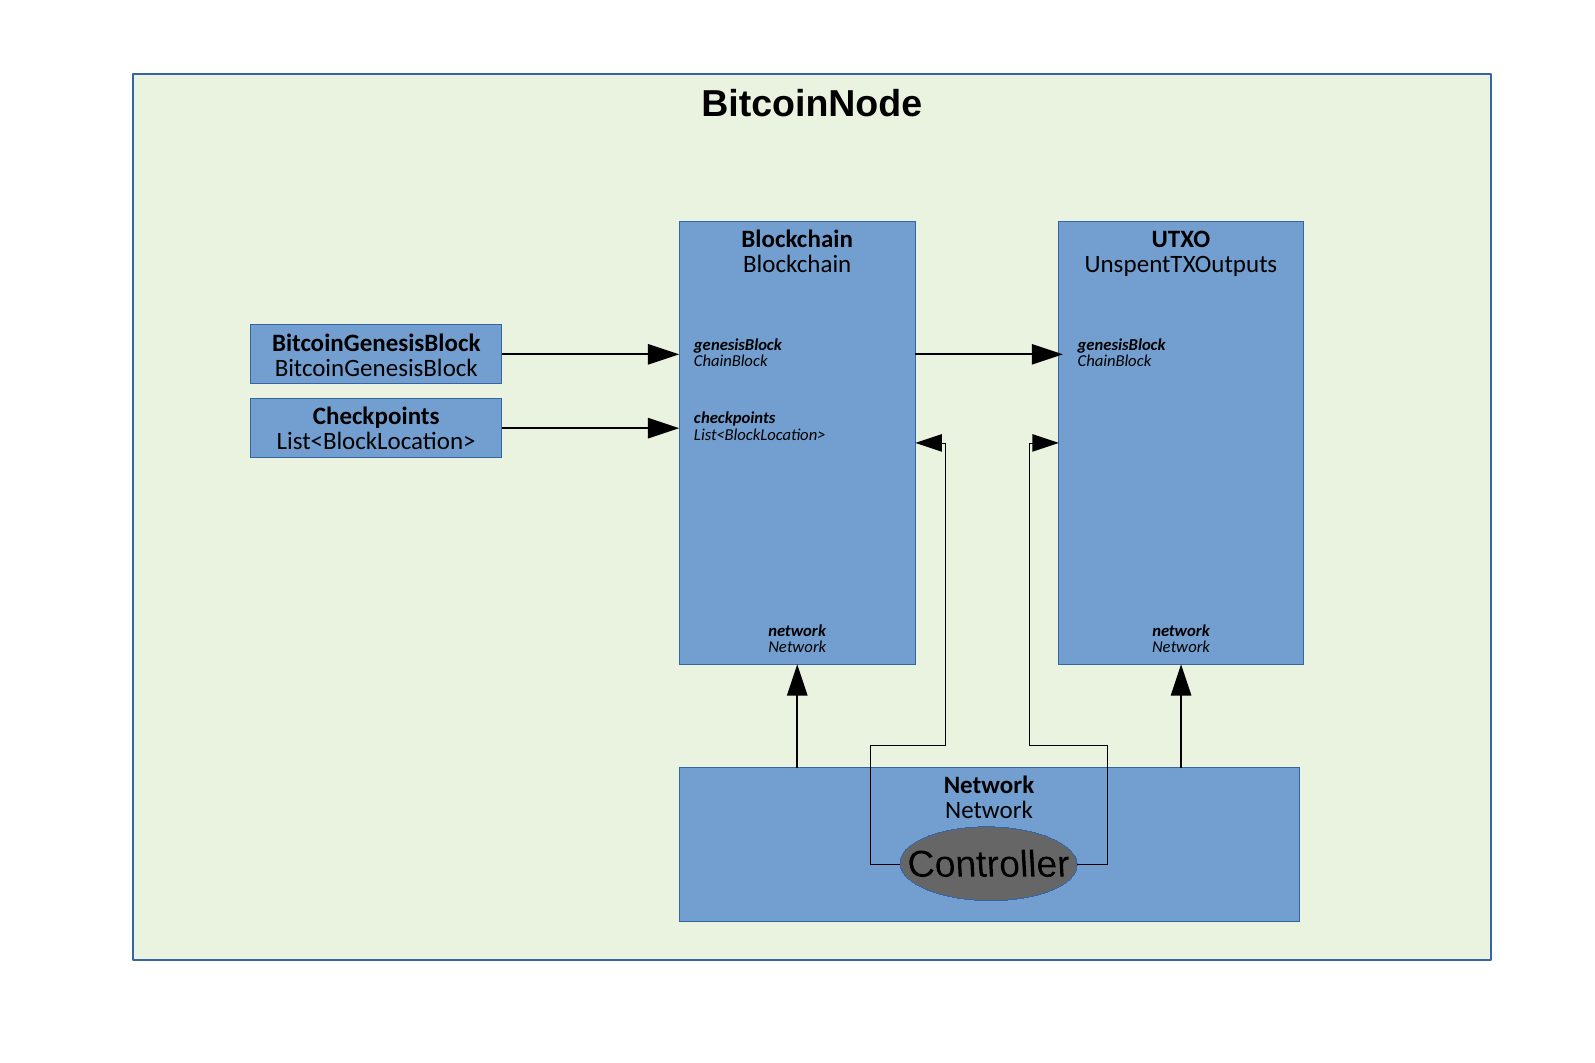

BitcoinNode
Blockchain
Blockchain
UTXO
UnspentTXOutputs
BitcoinGenesisBlock
BitcoinGenesisBlock
genesisBlock
ChainBlock
genesisBlock
ChainBlock
Checkpoints
List<BlockLocation>
checkpoints
List<BlockLocation>
network
Network
network
Network
Network
Network
Controller